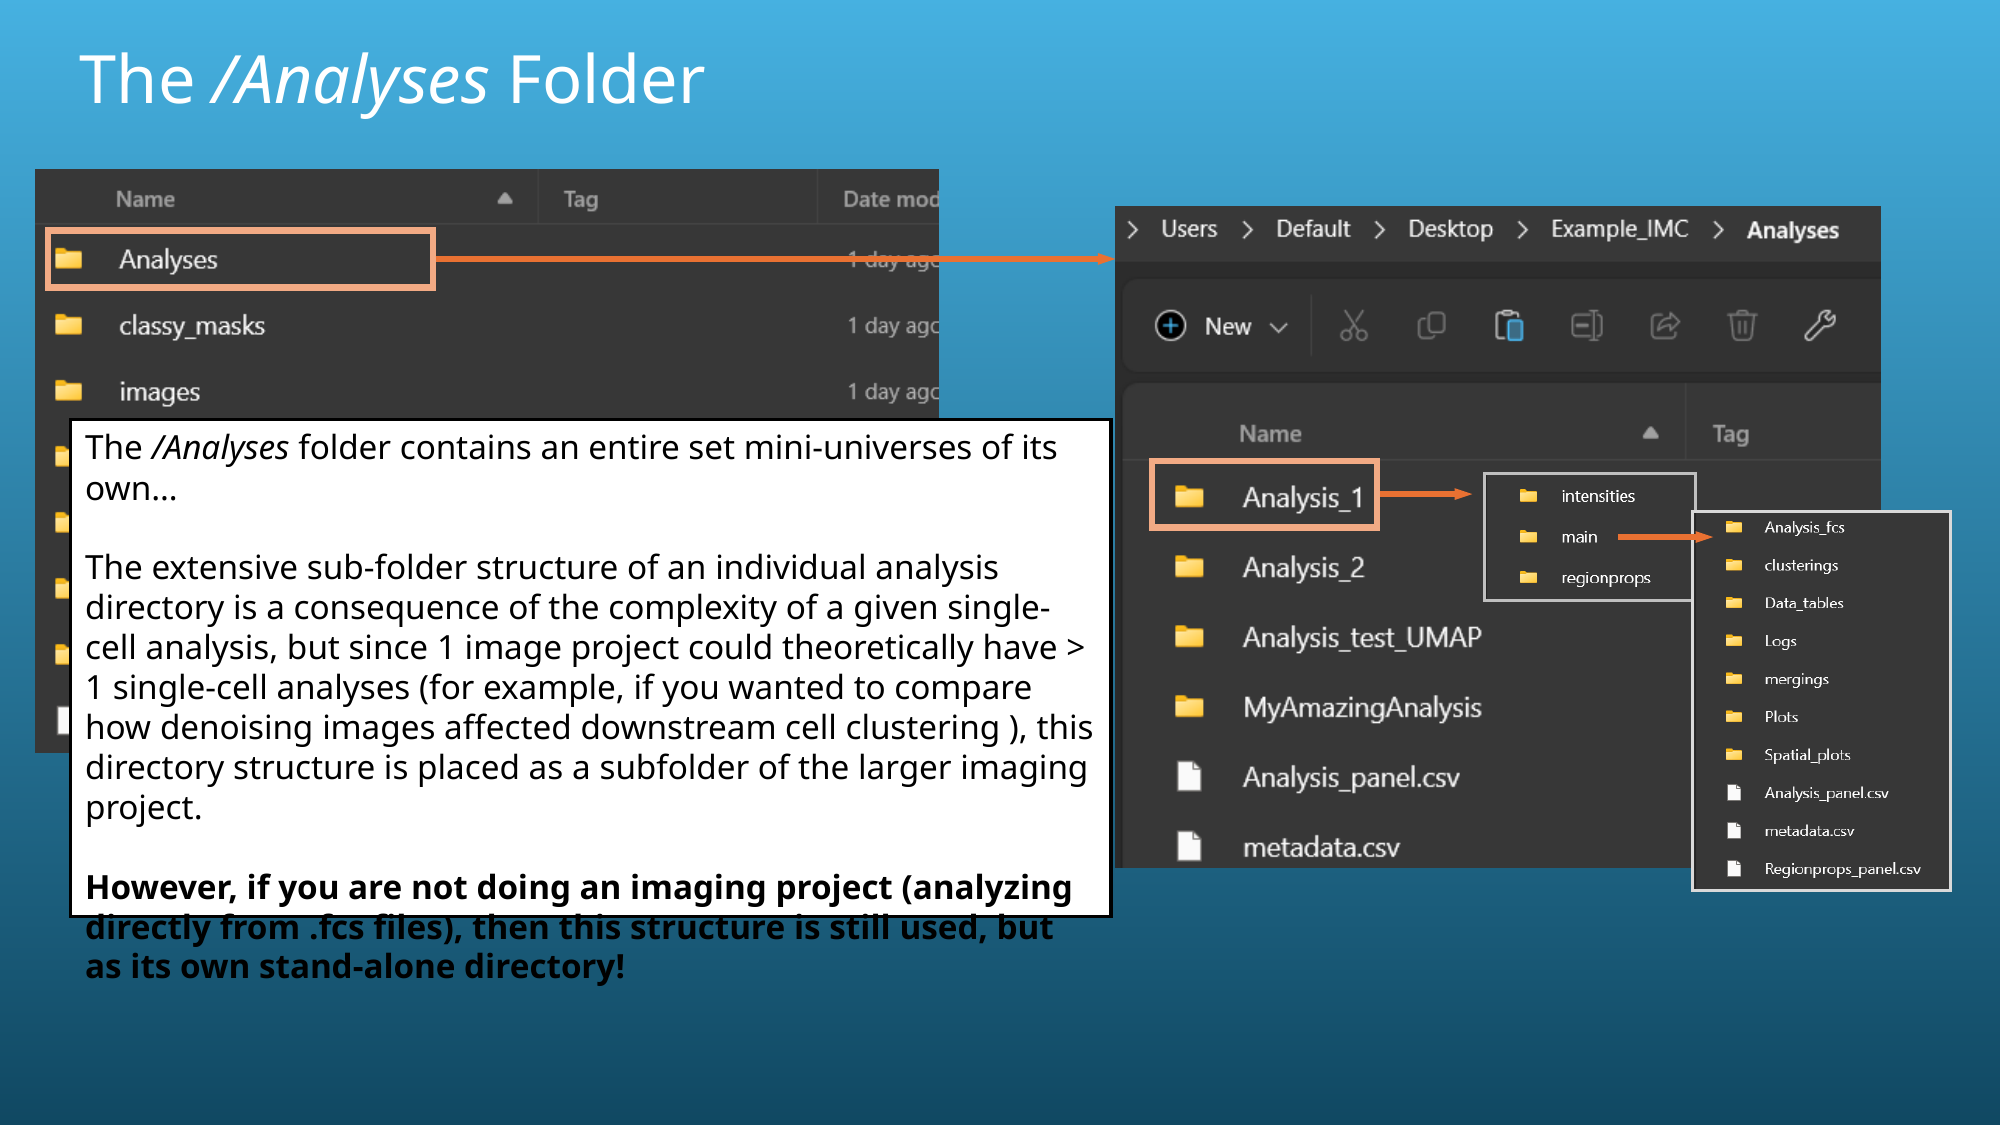

The /Analyses Folder
The /Analyses folder contains an entire set mini-universes of its own…
The extensive sub-folder structure of an individual analysis directory is a consequence of the complexity of a given single-cell analysis, but since 1 image project could theoretically have > 1 single-cell analyses (for example, if you wanted to compare how denoising images affected downstream cell clustering ), this directory structure is placed as a subfolder of the larger imaging project.
However, if you are not doing an imaging project (analyzing directly from .fcs files), then this structure is still used, but as its own stand-alone directory!